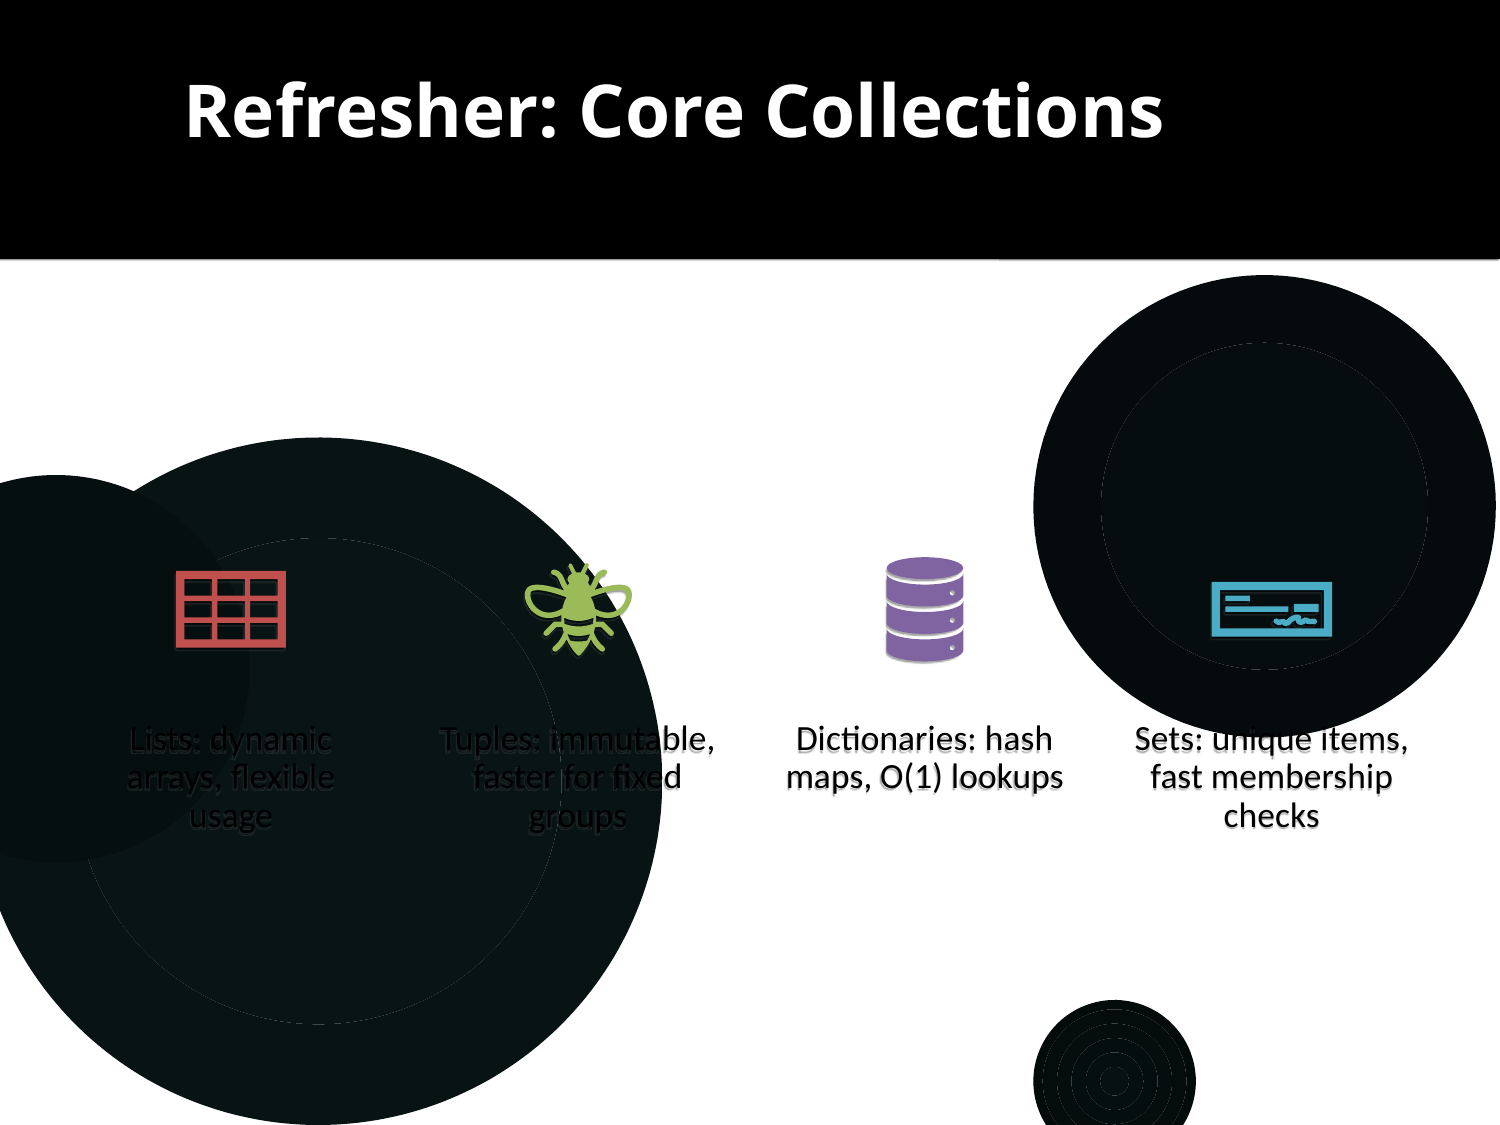

# Refresher: Core Collections
Lists: dynamic arrays, flexible usage
Tuples: immutable, faster for fixed groups
Dictionaries: hash maps, O(1) lookups
Sets: unique items, fast membership checks